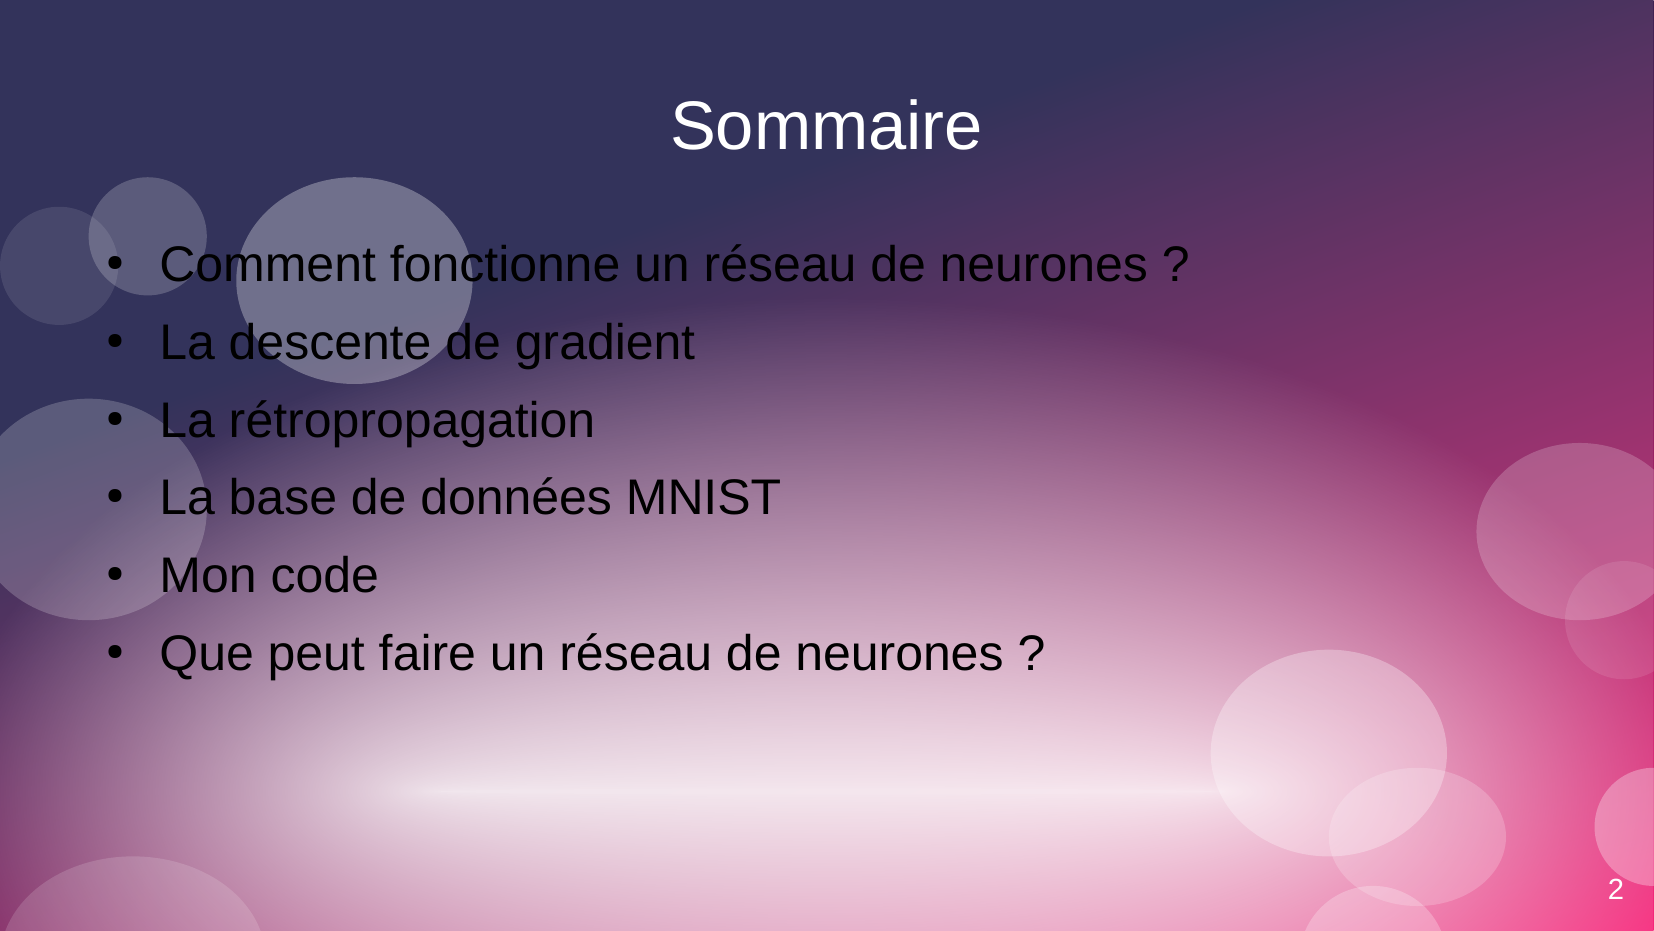

# Sommaire
Comment fonctionne un réseau de neurones ?
La descente de gradient
La rétropropagation
La base de données MNIST
Mon code
Que peut faire un réseau de neurones ?